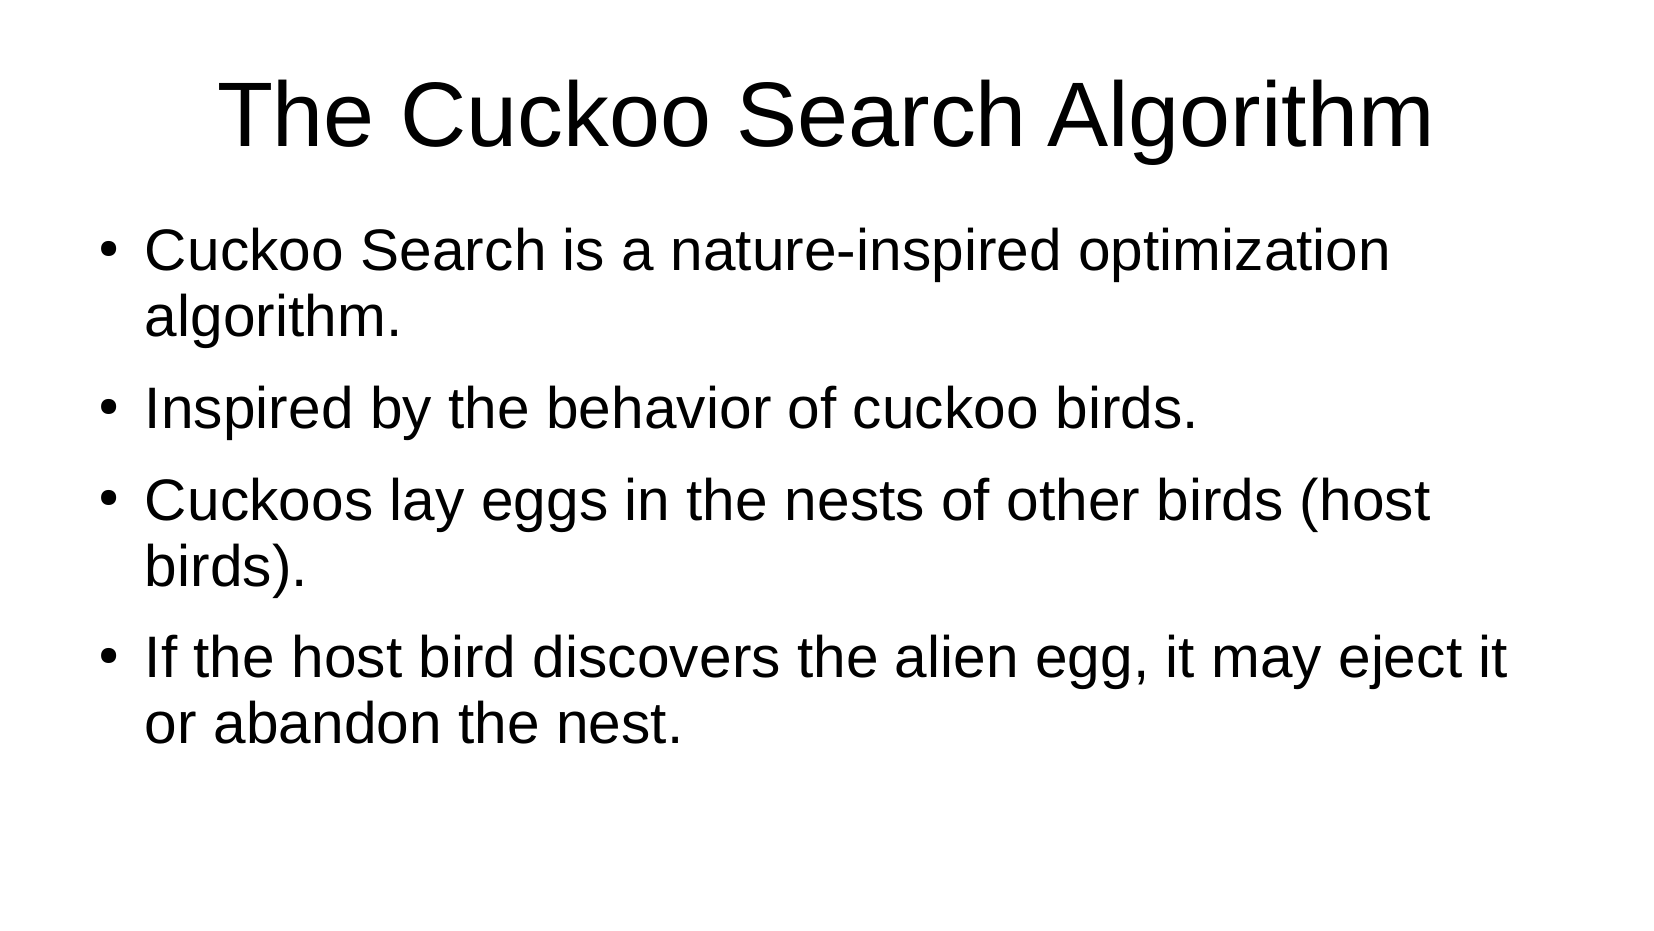

# The Cuckoo Search Algorithm
Cuckoo Search is a nature-inspired optimization algorithm.
Inspired by the behavior of cuckoo birds.
Cuckoos lay eggs in the nests of other birds (host birds).
If the host bird discovers the alien egg, it may eject it or abandon the nest.